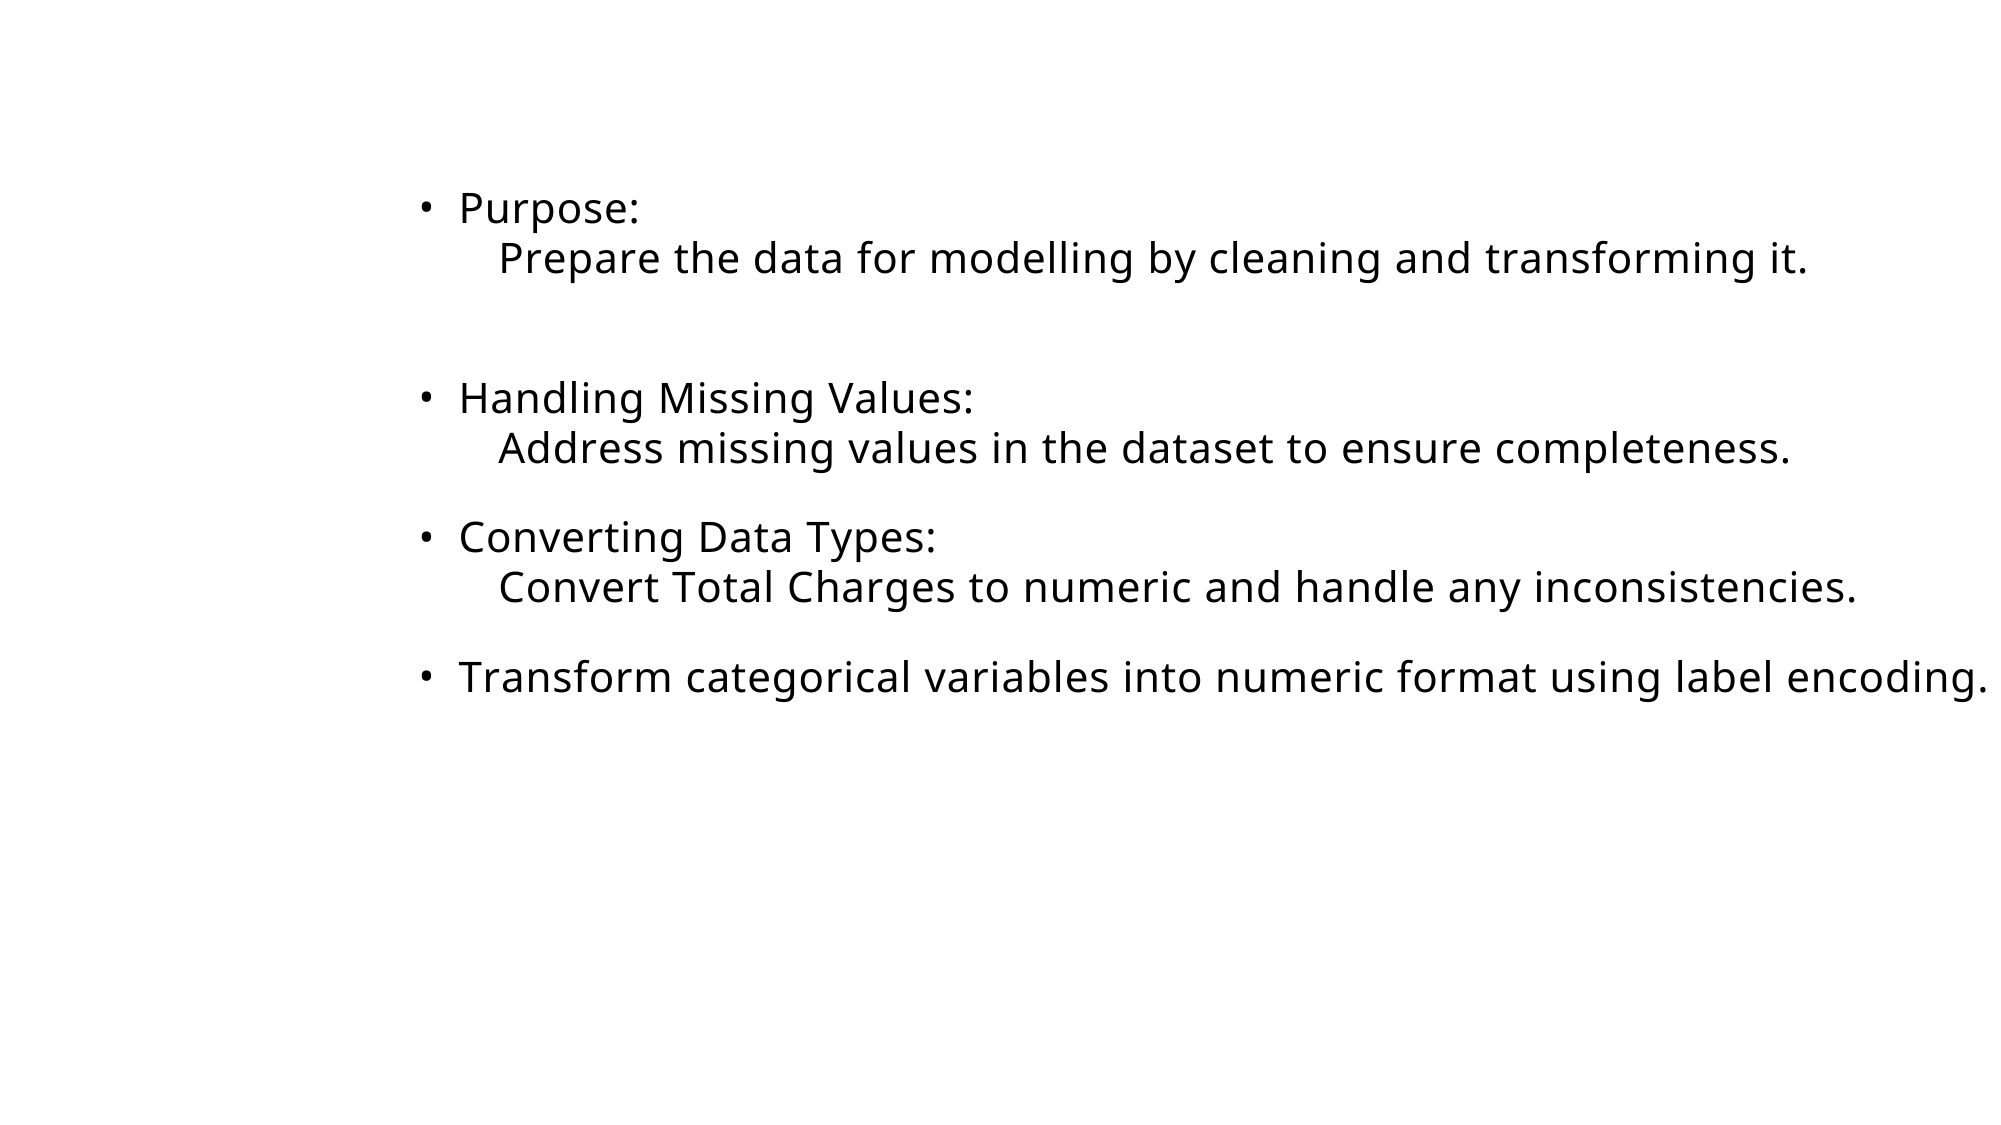

Data Preprocessing
Purpose:
Prepare the data for modelling by cleaning and transforming it.
Handling Missing Values:
Address missing values in the dataset to ensure completeness.
Converting Data Types:
Convert Total Charges to numeric and handle any inconsistencies.
Transform categorical variables into numeric format using label encoding.